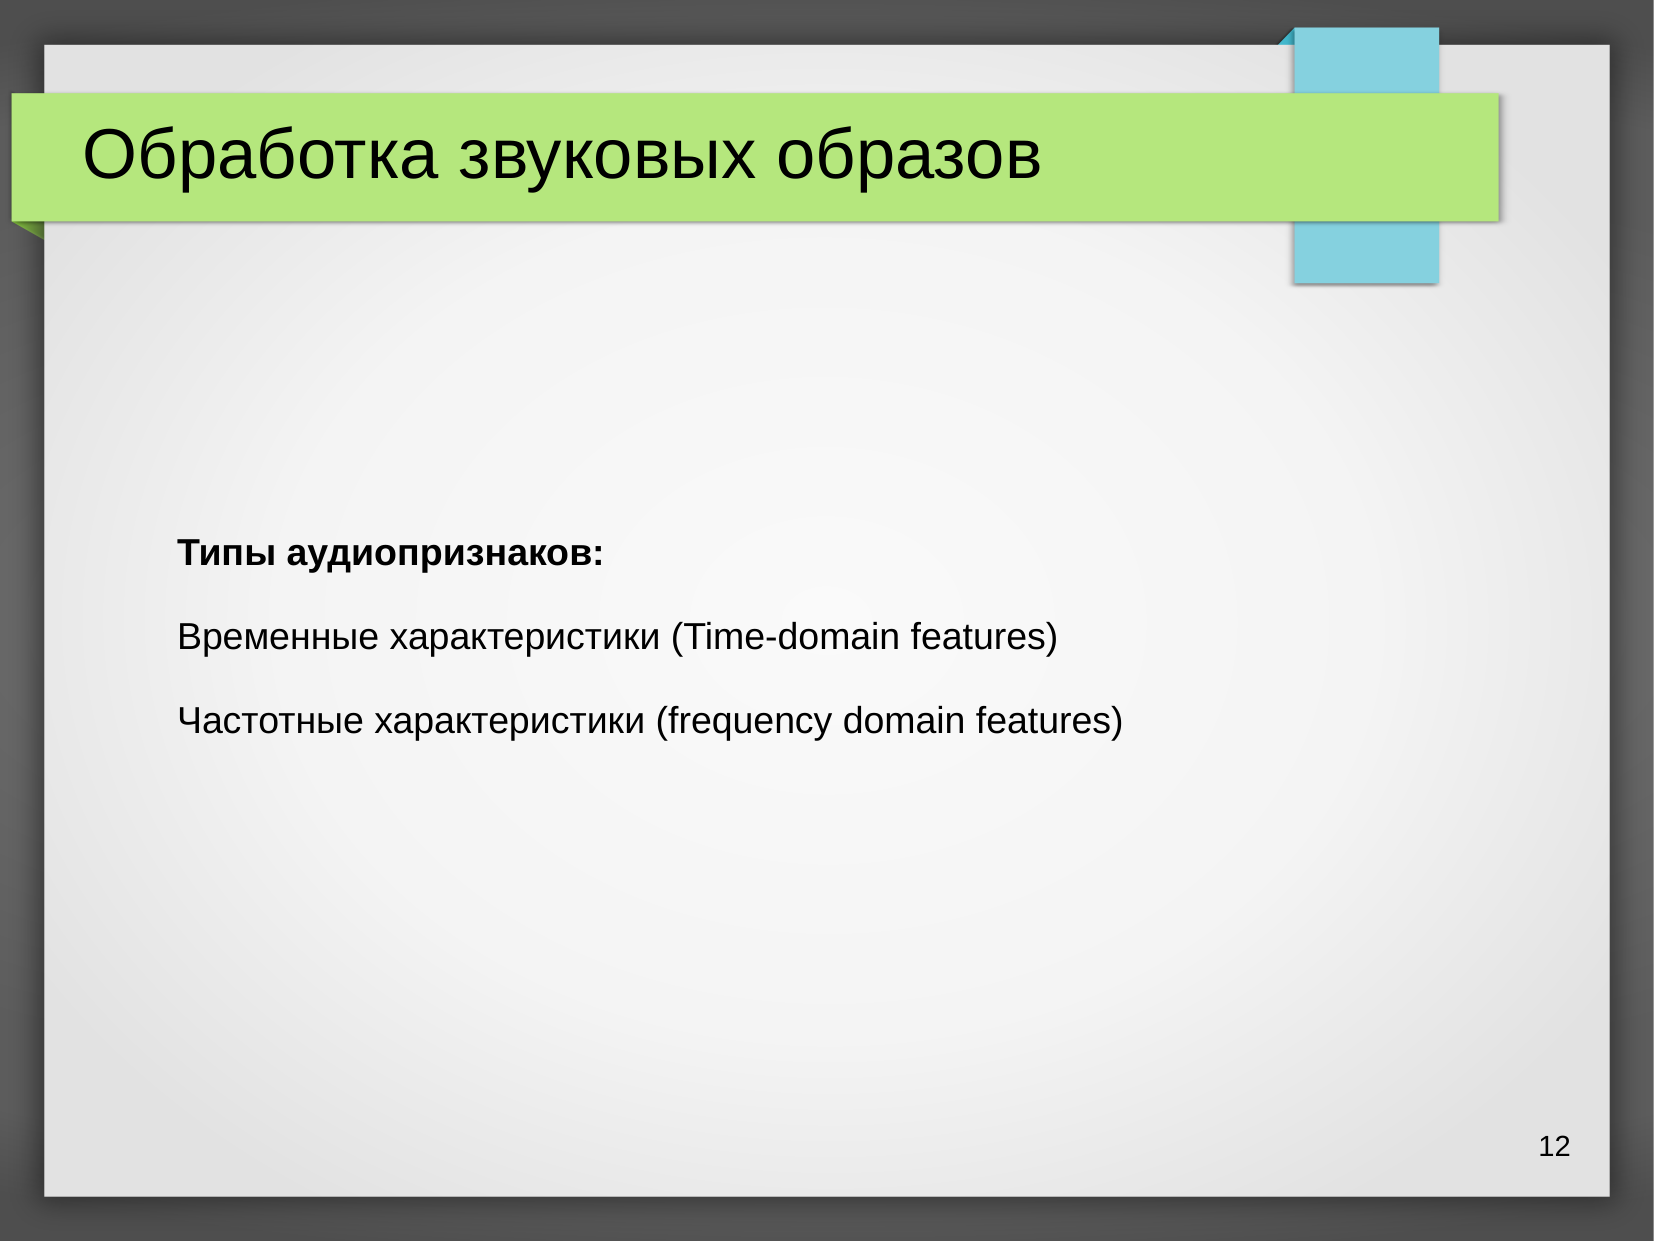

# Обработка звуковых образов
Типы аудиопризнаков:
Временные характеристики (Time-domain features)
Частотные характеристики (frequency domain features)
12